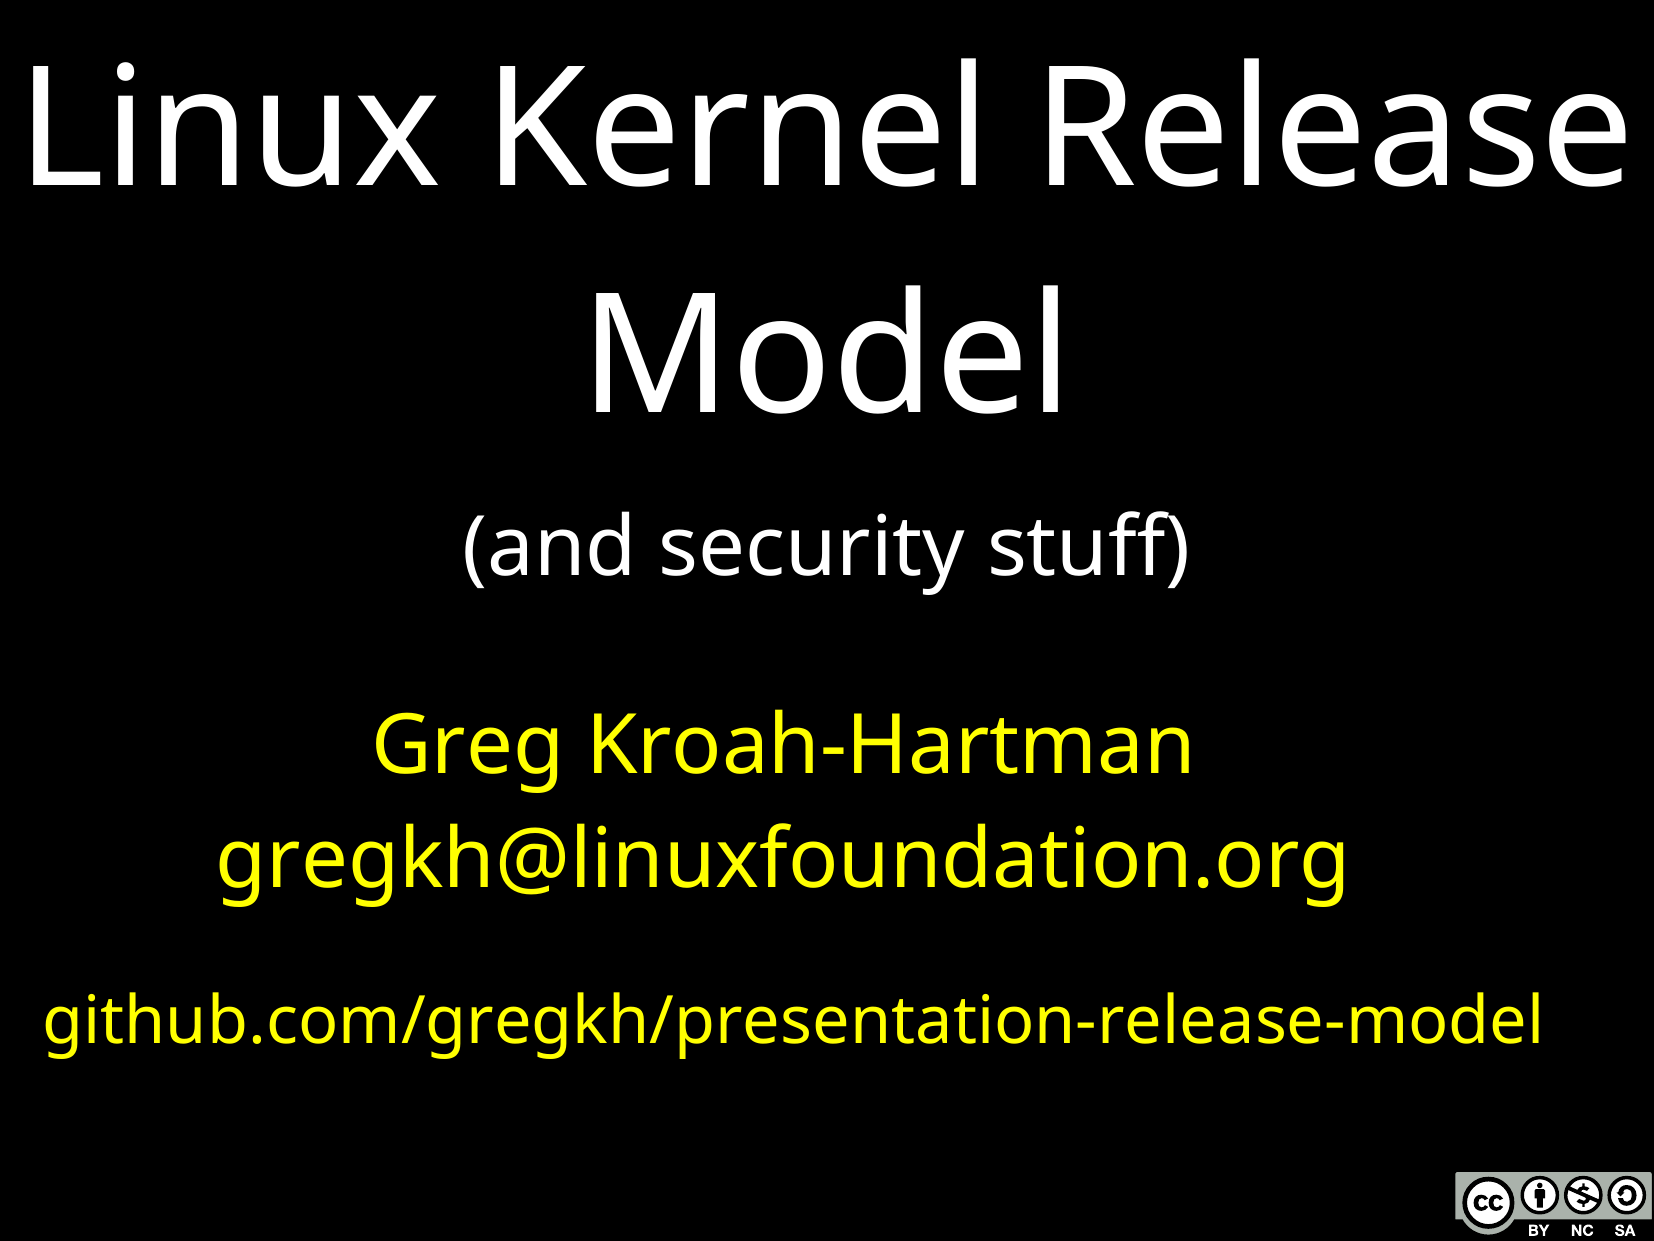

Linux Kernel Release Model
(and security stuff)
Greg Kroah-Hartman
gregkh@linuxfoundation.org
github.com/gregkh/presentation-release-model